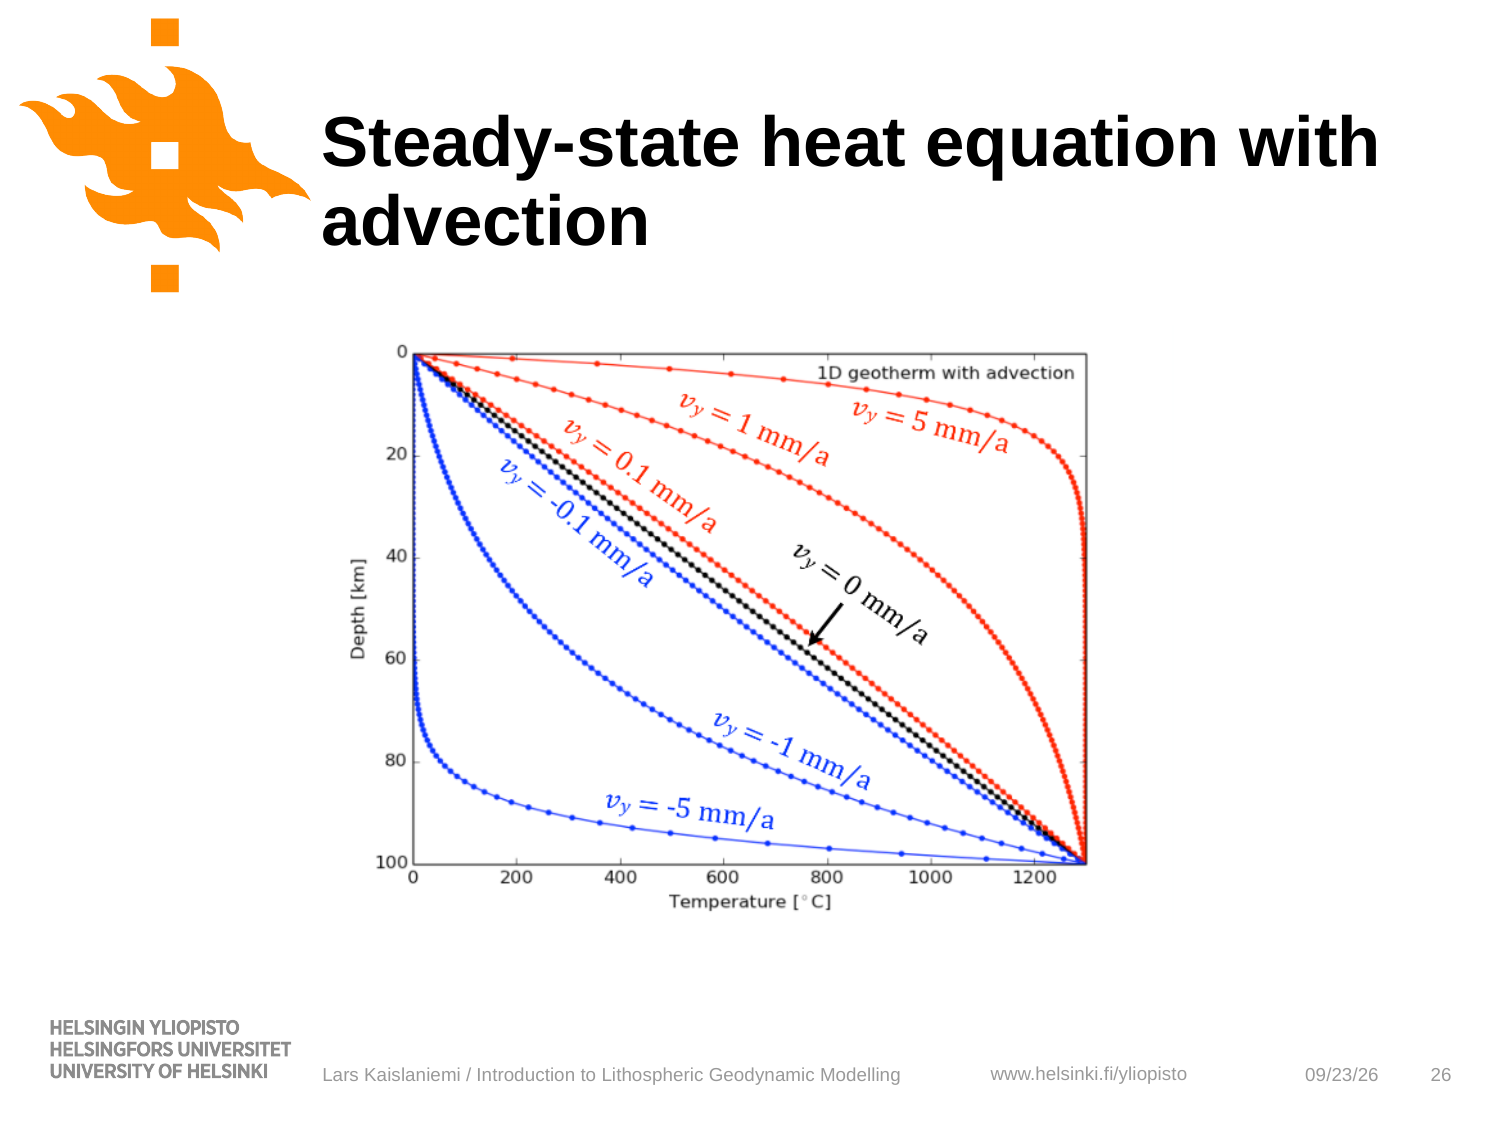

# Steady-state heat equation with advection
Lars Kaislaniemi / Introduction to Lithospheric Geodynamic Modelling
26